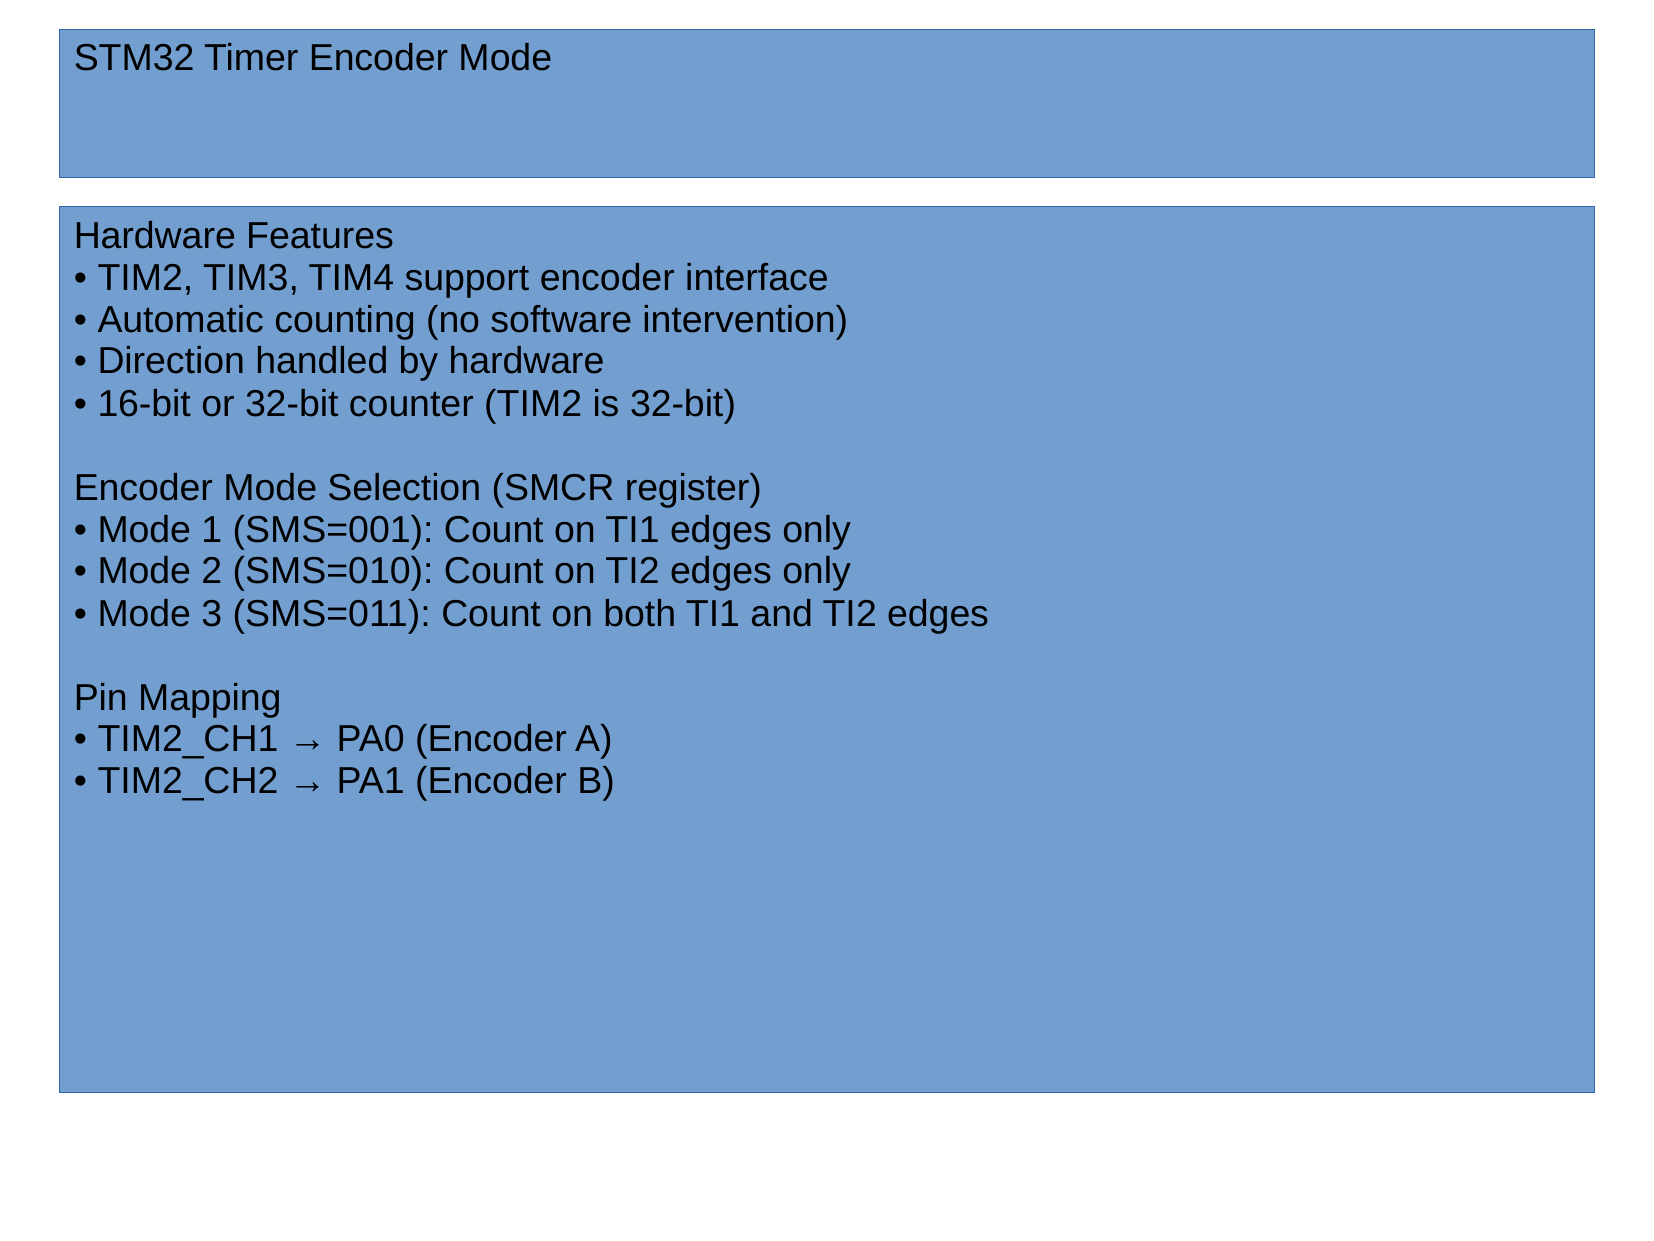

STM32 Timer Encoder Mode
Hardware Features
• TIM2, TIM3, TIM4 support encoder interface
• Automatic counting (no software intervention)
• Direction handled by hardware
• 16-bit or 32-bit counter (TIM2 is 32-bit)
Encoder Mode Selection (SMCR register)
• Mode 1 (SMS=001): Count on TI1 edges only
• Mode 2 (SMS=010): Count on TI2 edges only
• Mode 3 (SMS=011): Count on both TI1 and TI2 edges
Pin Mapping
• TIM2_CH1 → PA0 (Encoder A)
• TIM2_CH2 → PA1 (Encoder B)